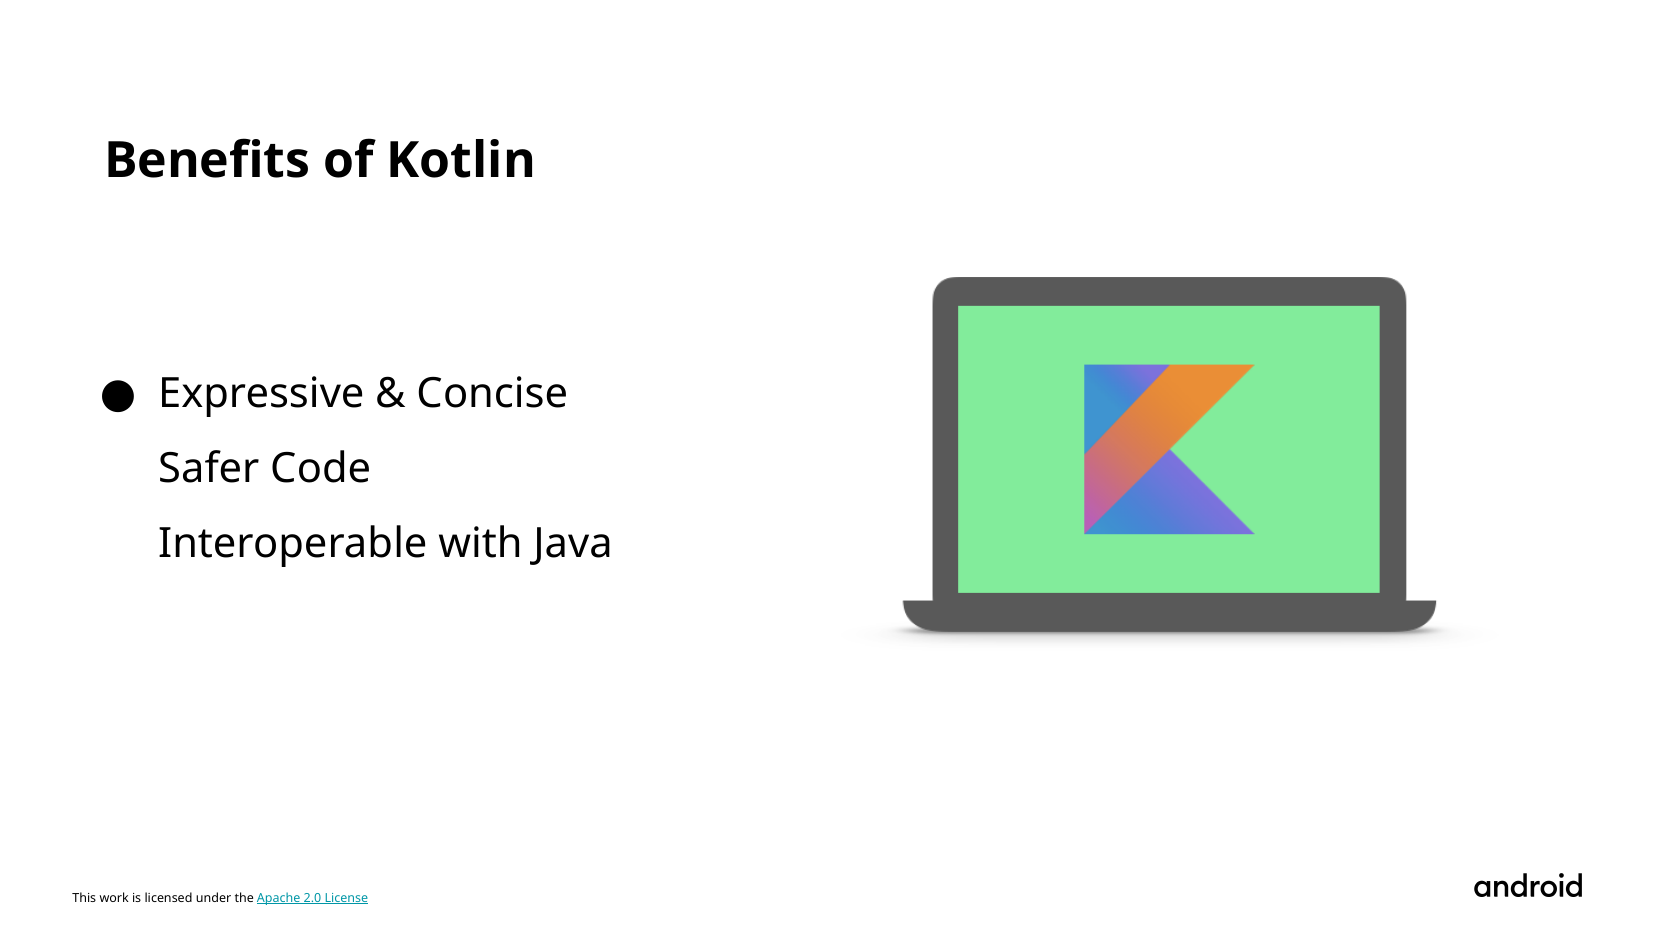

# Benefits of Kotlin
Expressive & Concise
Safer Code
Interoperable with Java